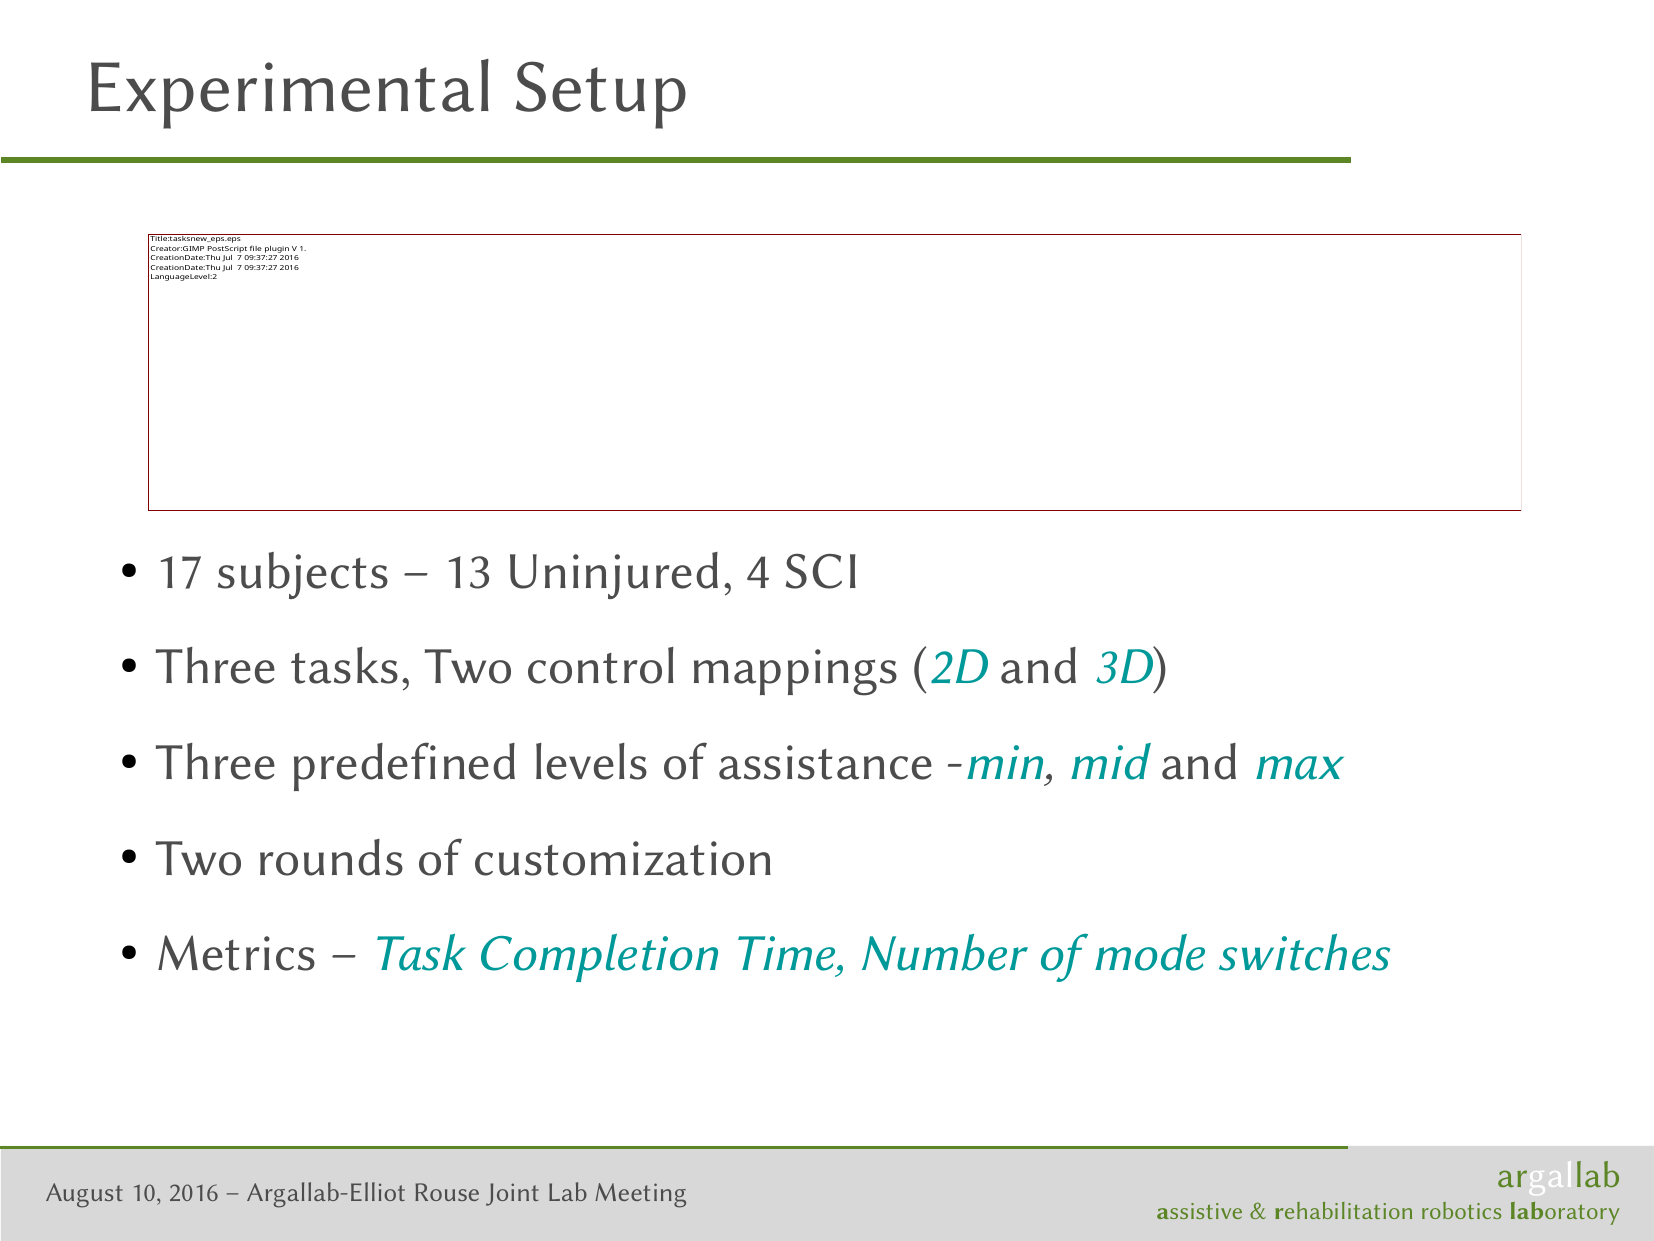

Experimental Setup
17 subjects – 13 Uninjured, 4 SCI
Three tasks, Two control mappings (2D and 3D)
Three predefined levels of assistance -min, mid and max
Two rounds of customization
Metrics – Task Completion Time, Number of mode switches